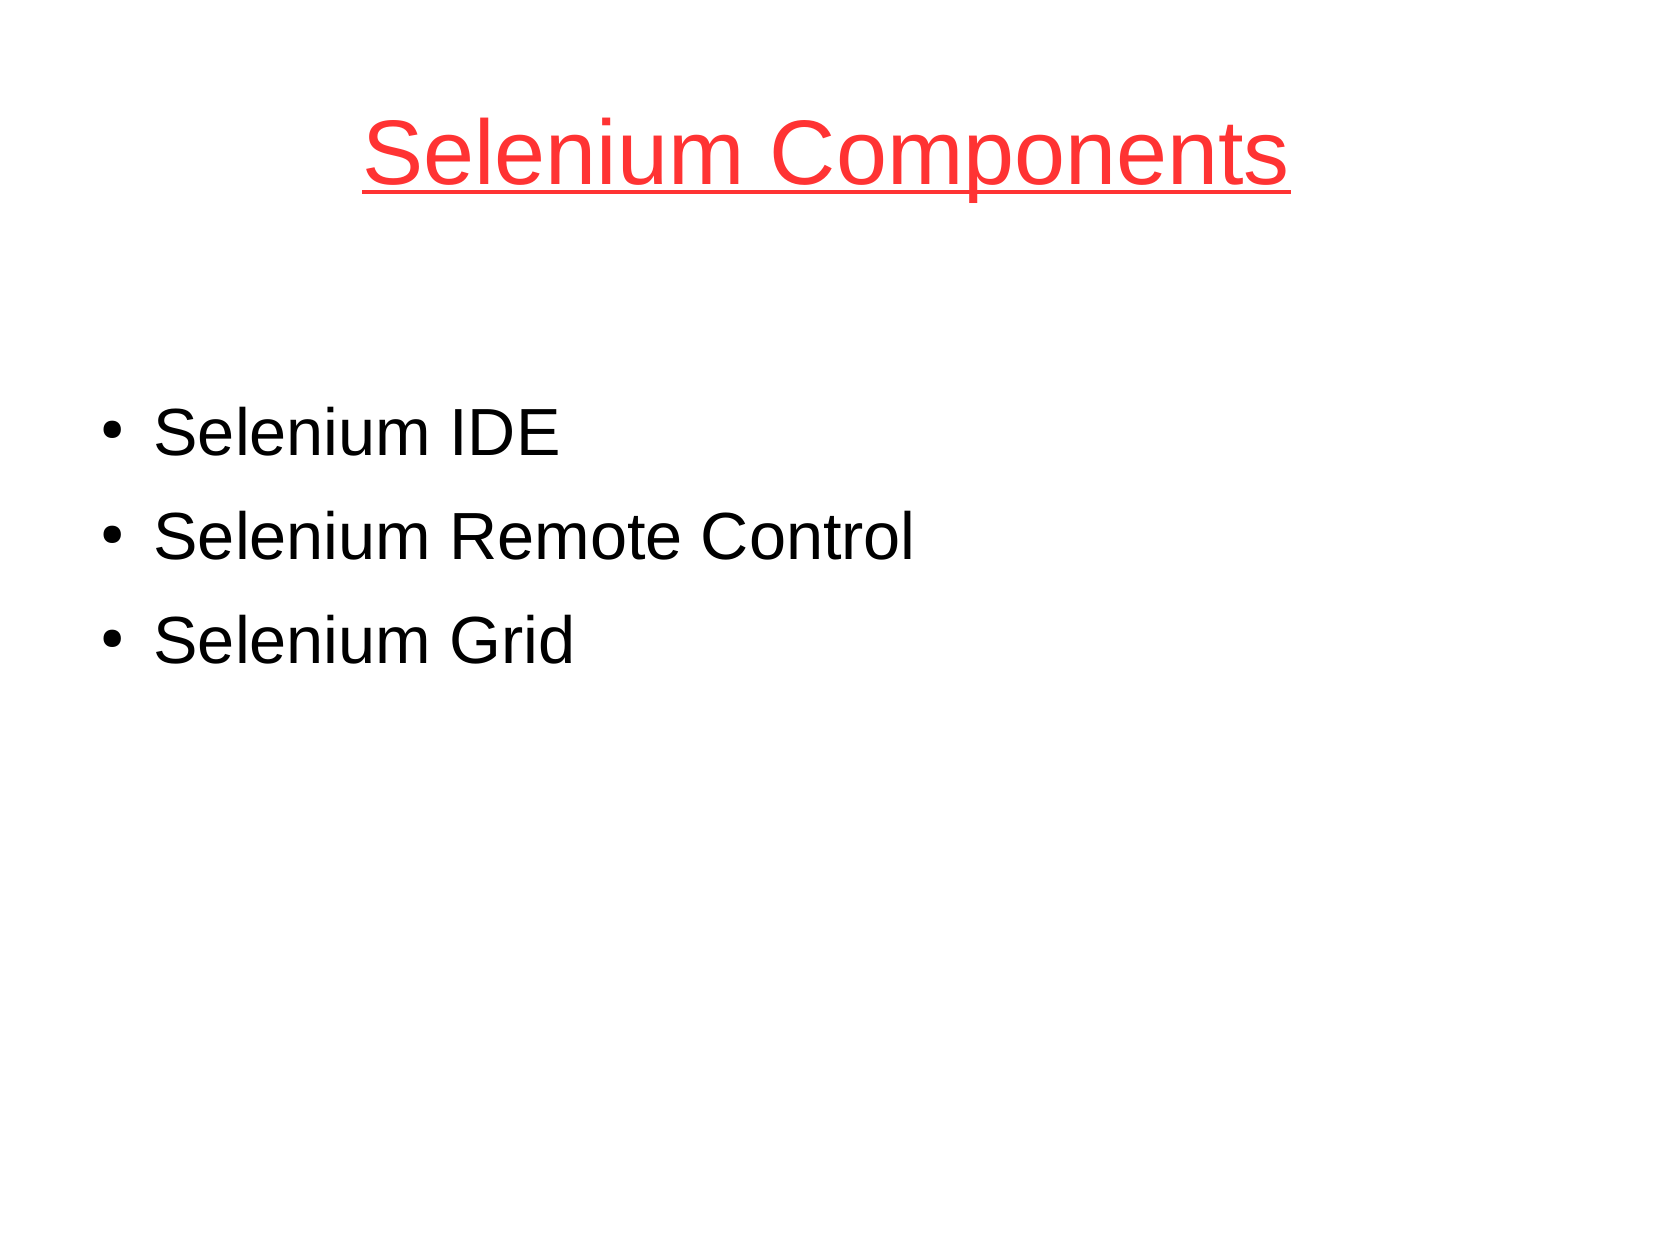

# Selenium Components
Selenium IDE
Selenium Remote Control
Selenium Grid